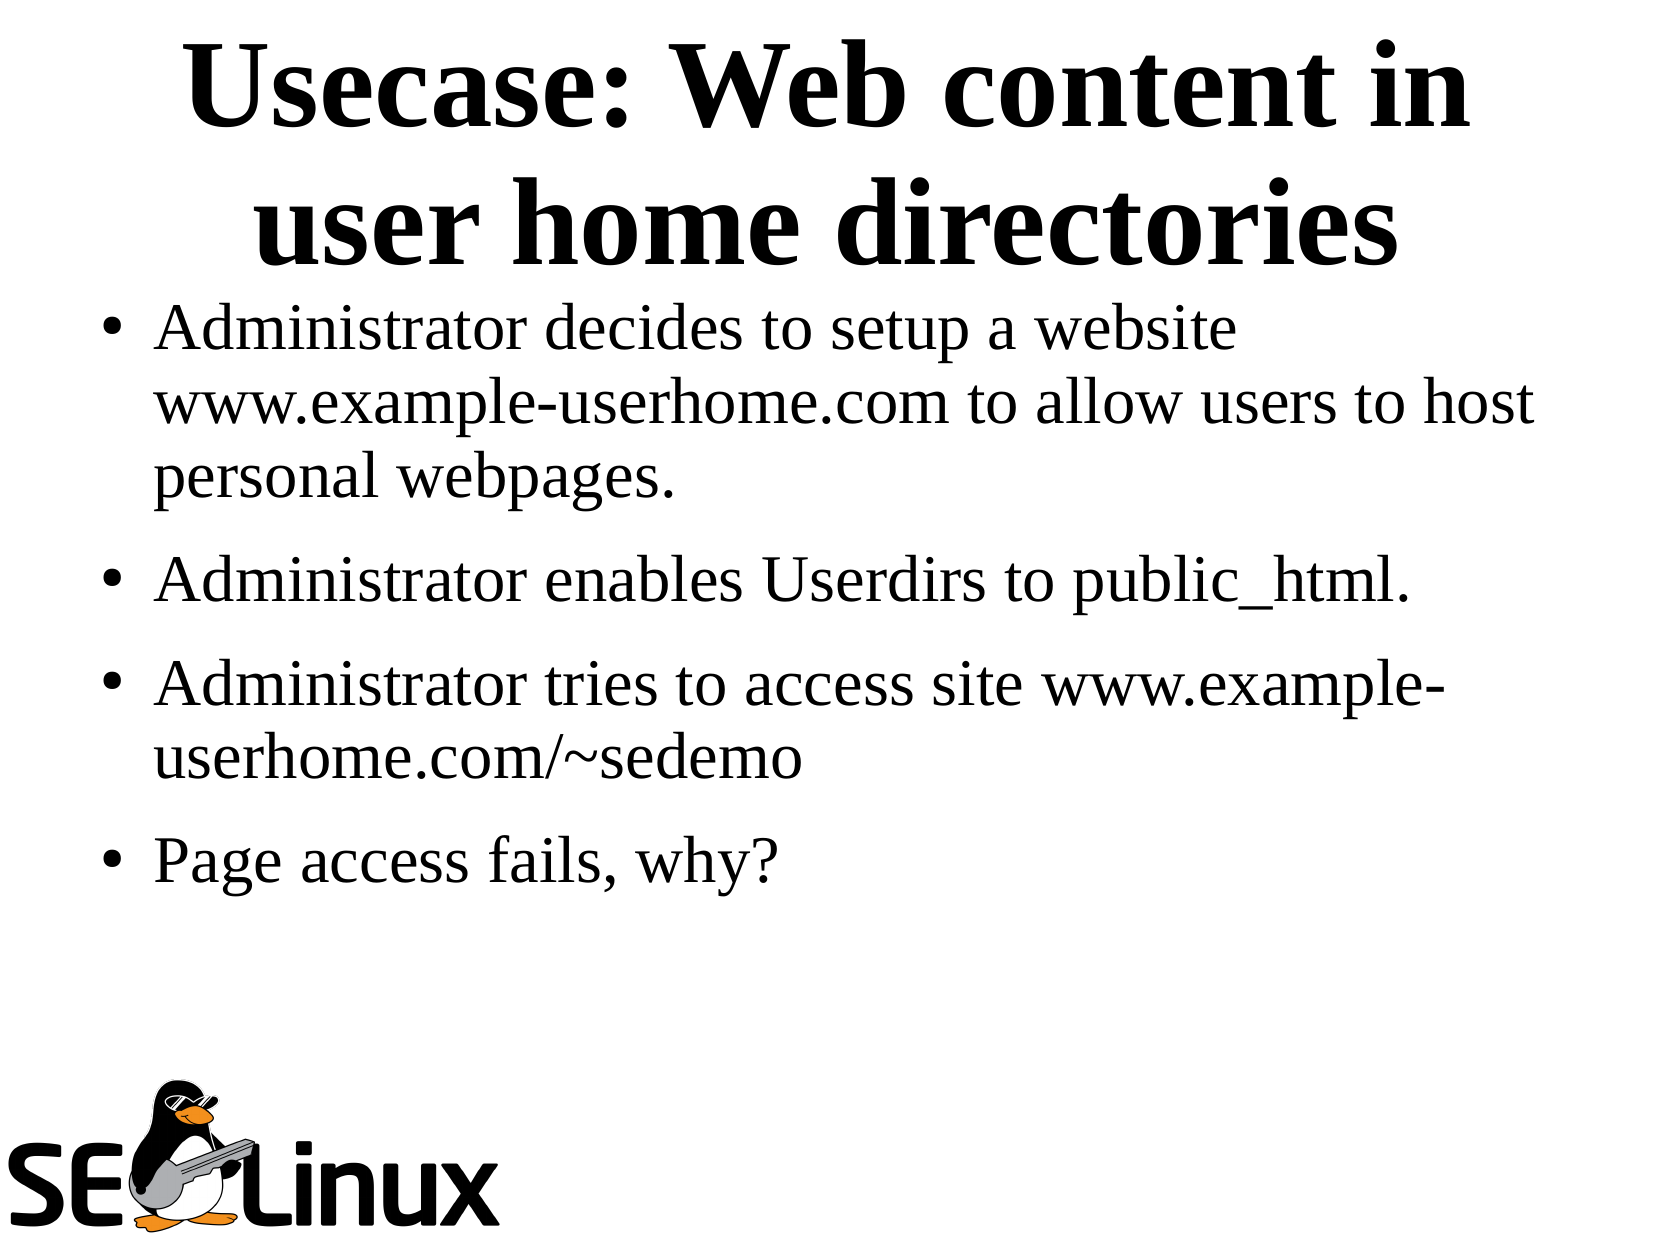

# Usecase: Web content in user home directories
Administrator decides to setup a website www.example-userhome.com to allow users to host personal webpages.
Administrator enables Userdirs to public_html.
Administrator tries to access site www.example-userhome.com/~sedemo
Page access fails, why?